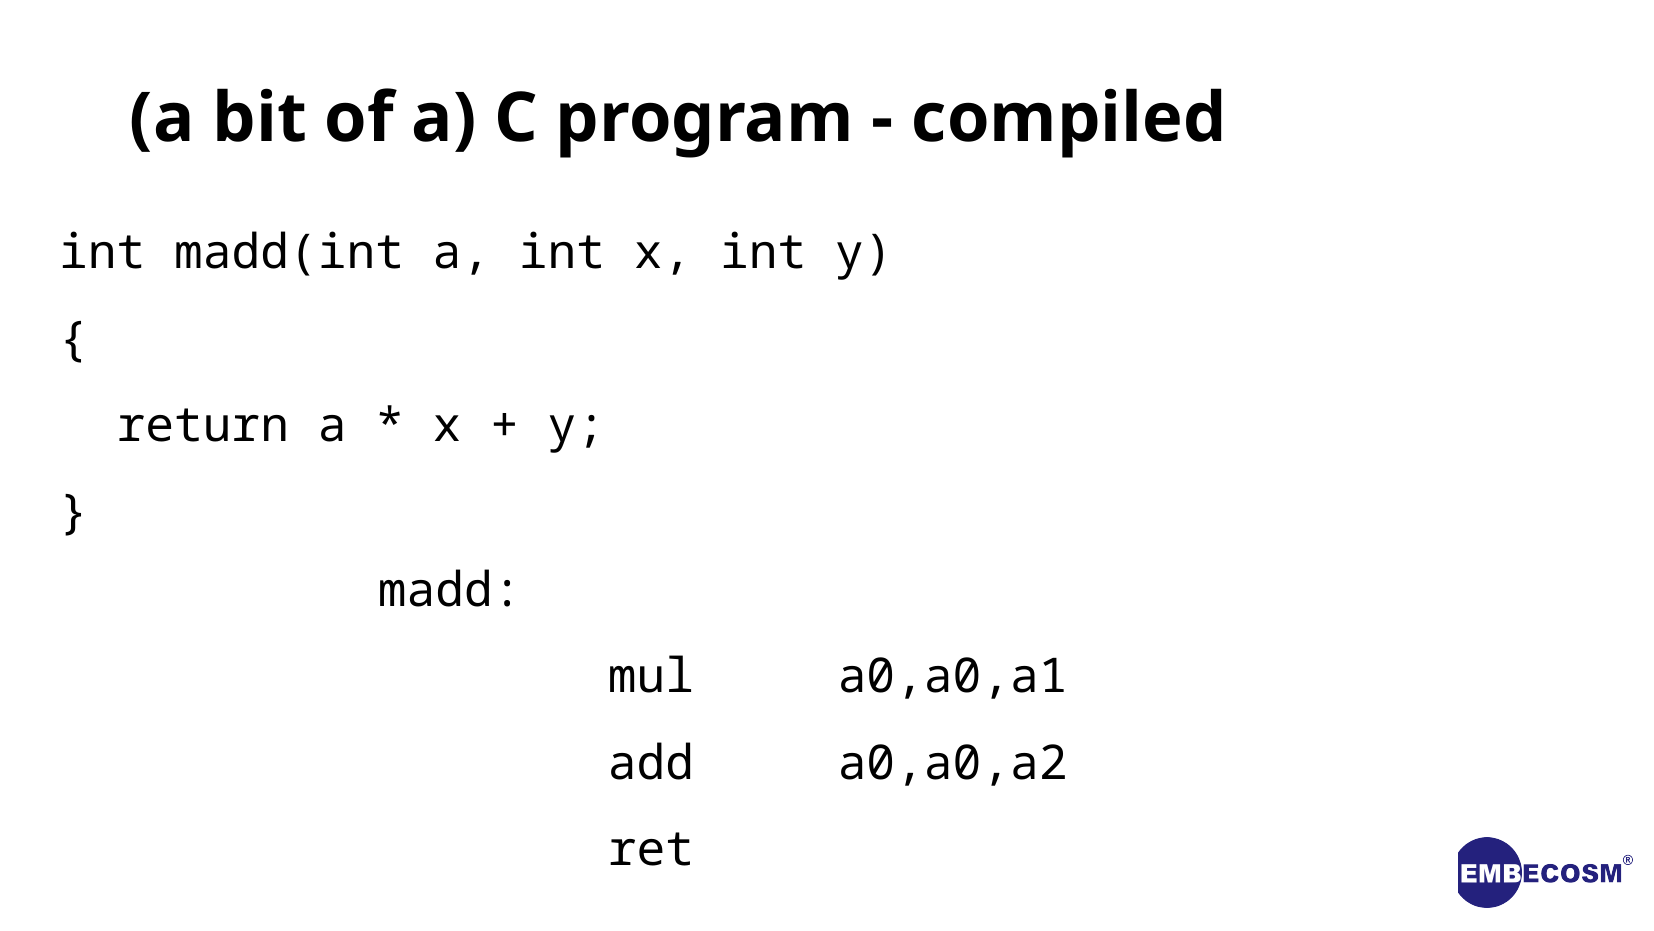

# (a bit of a) C program - compiled
int madd(int a, int x, int y)
{
 return a * x + y;
}
madd:
 mul a0,a0,a1
 add a0,a0,a2
 ret